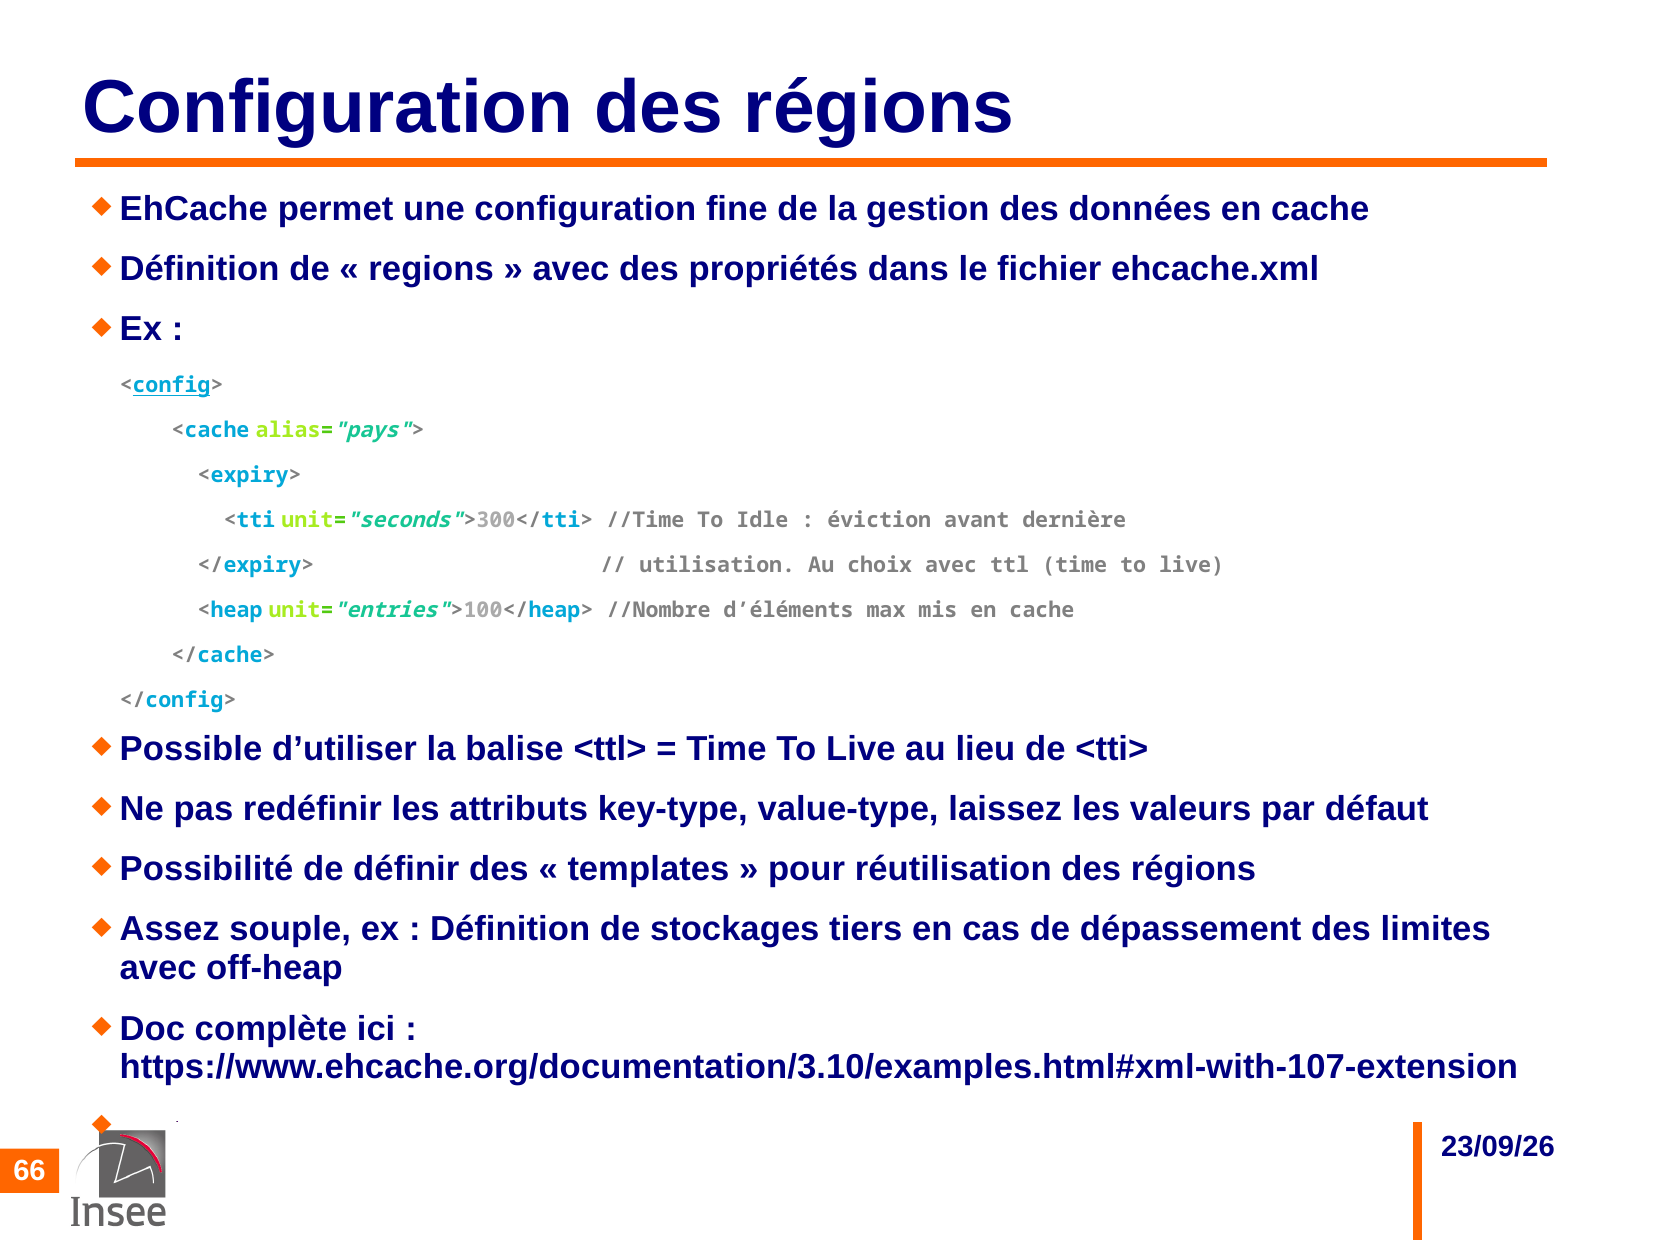

# Configuration des régions
EhCache permet une configuration fine de la gestion des données en cache
Définition de « regions » avec des propriétés dans le fichier ehcache.xml
Ex :
<config>
 <cache alias="pays">
 <expiry>
 <tti unit="seconds">300</tti> //Time To Idle : éviction avant dernière
 </expiry> // utilisation. Au choix avec ttl (time to live)
 <heap unit="entries">100</heap> //Nombre d’éléments max mis en cache
 </cache>
</config>
Possible d’utiliser la balise <ttl> = Time To Live au lieu de <tti>
Ne pas redéfinir les attributs key-type, value-type, laissez les valeurs par défaut
Possibilité de définir des « templates » pour réutilisation des régions
Assez souple, ex : Définition de stockages tiers en cas de dépassement des limites avec off-heap
Doc complète ici : https://www.ehcache.org/documentation/3.10/examples.html#xml-with-107-extension
66